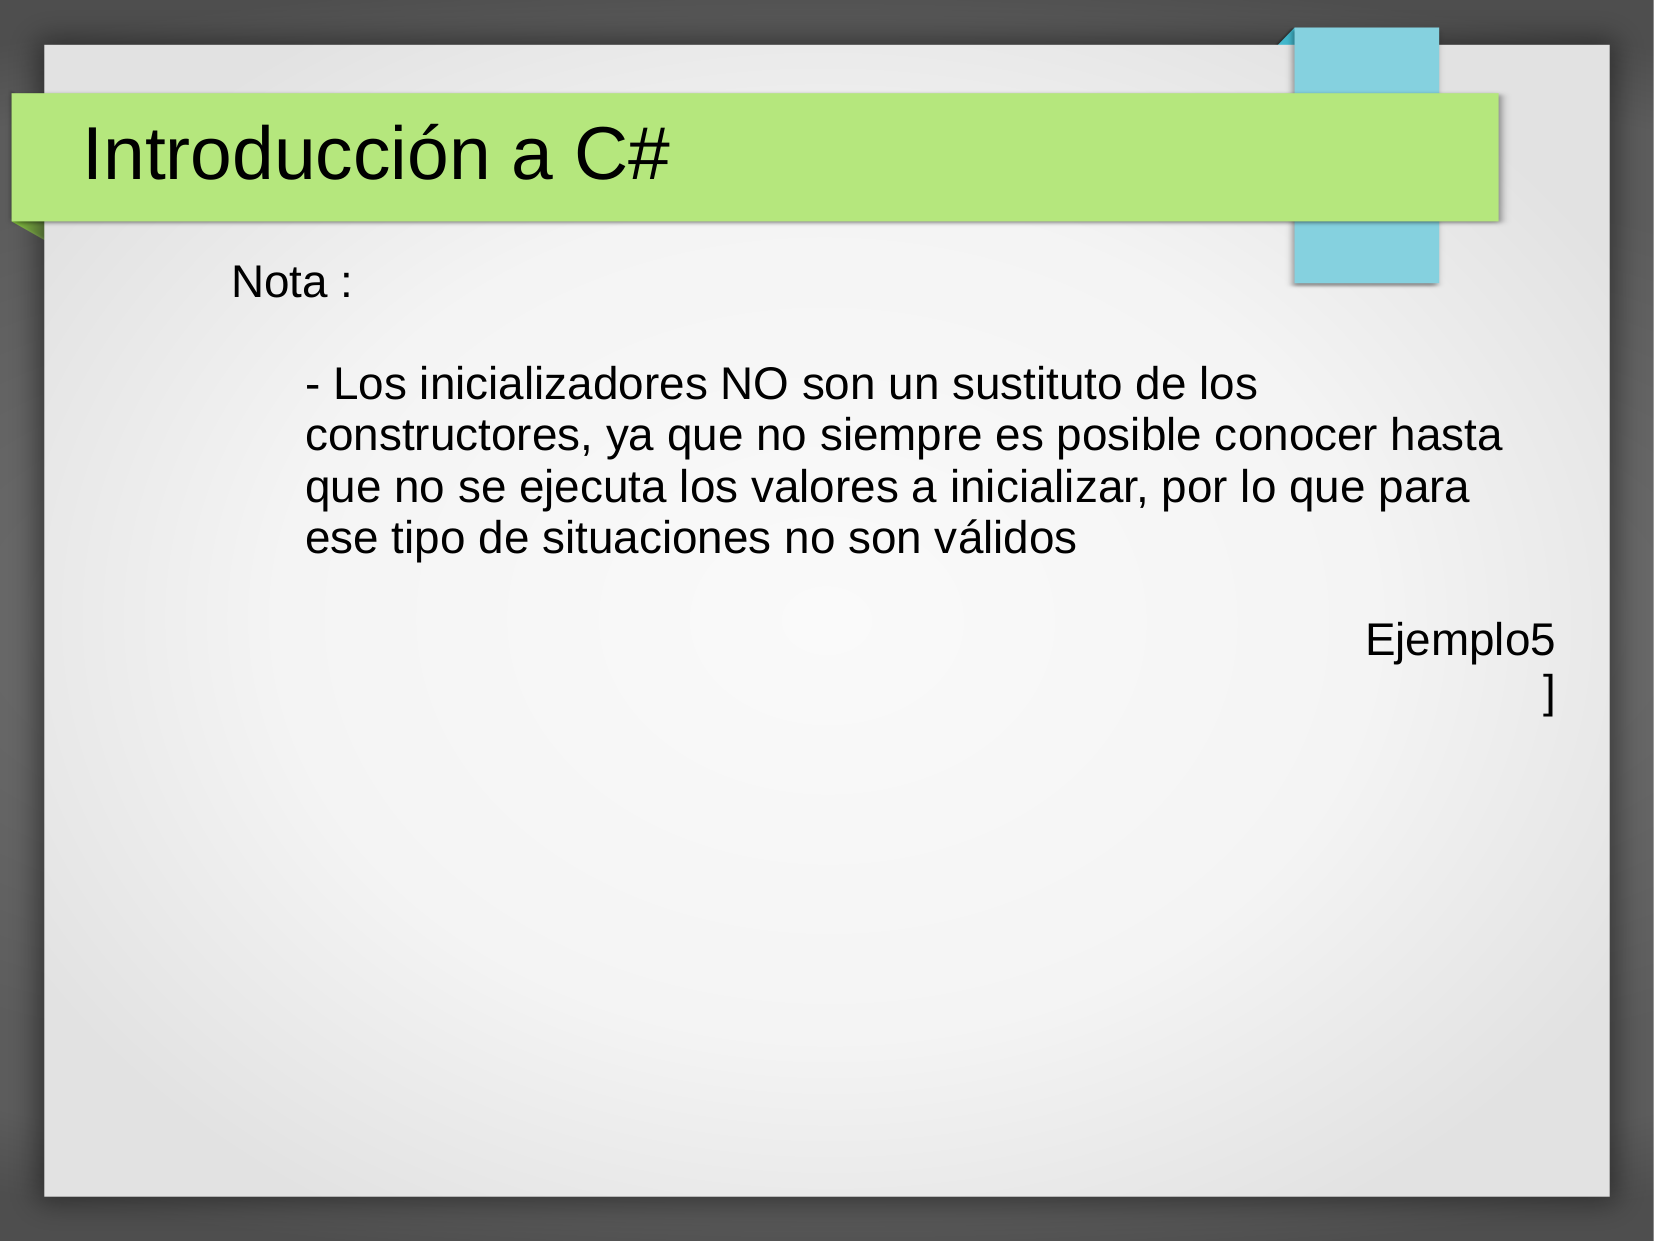

# Introducción a C#
		Nota :
			- Los inicializadores NO son un sustituto de los 						constructores, ya que no siempre es posible conocer hasta 			que no se ejecuta los valores a inicializar, por lo que para 				ese tipo de situaciones no son válidos
Ejemplo5
					]